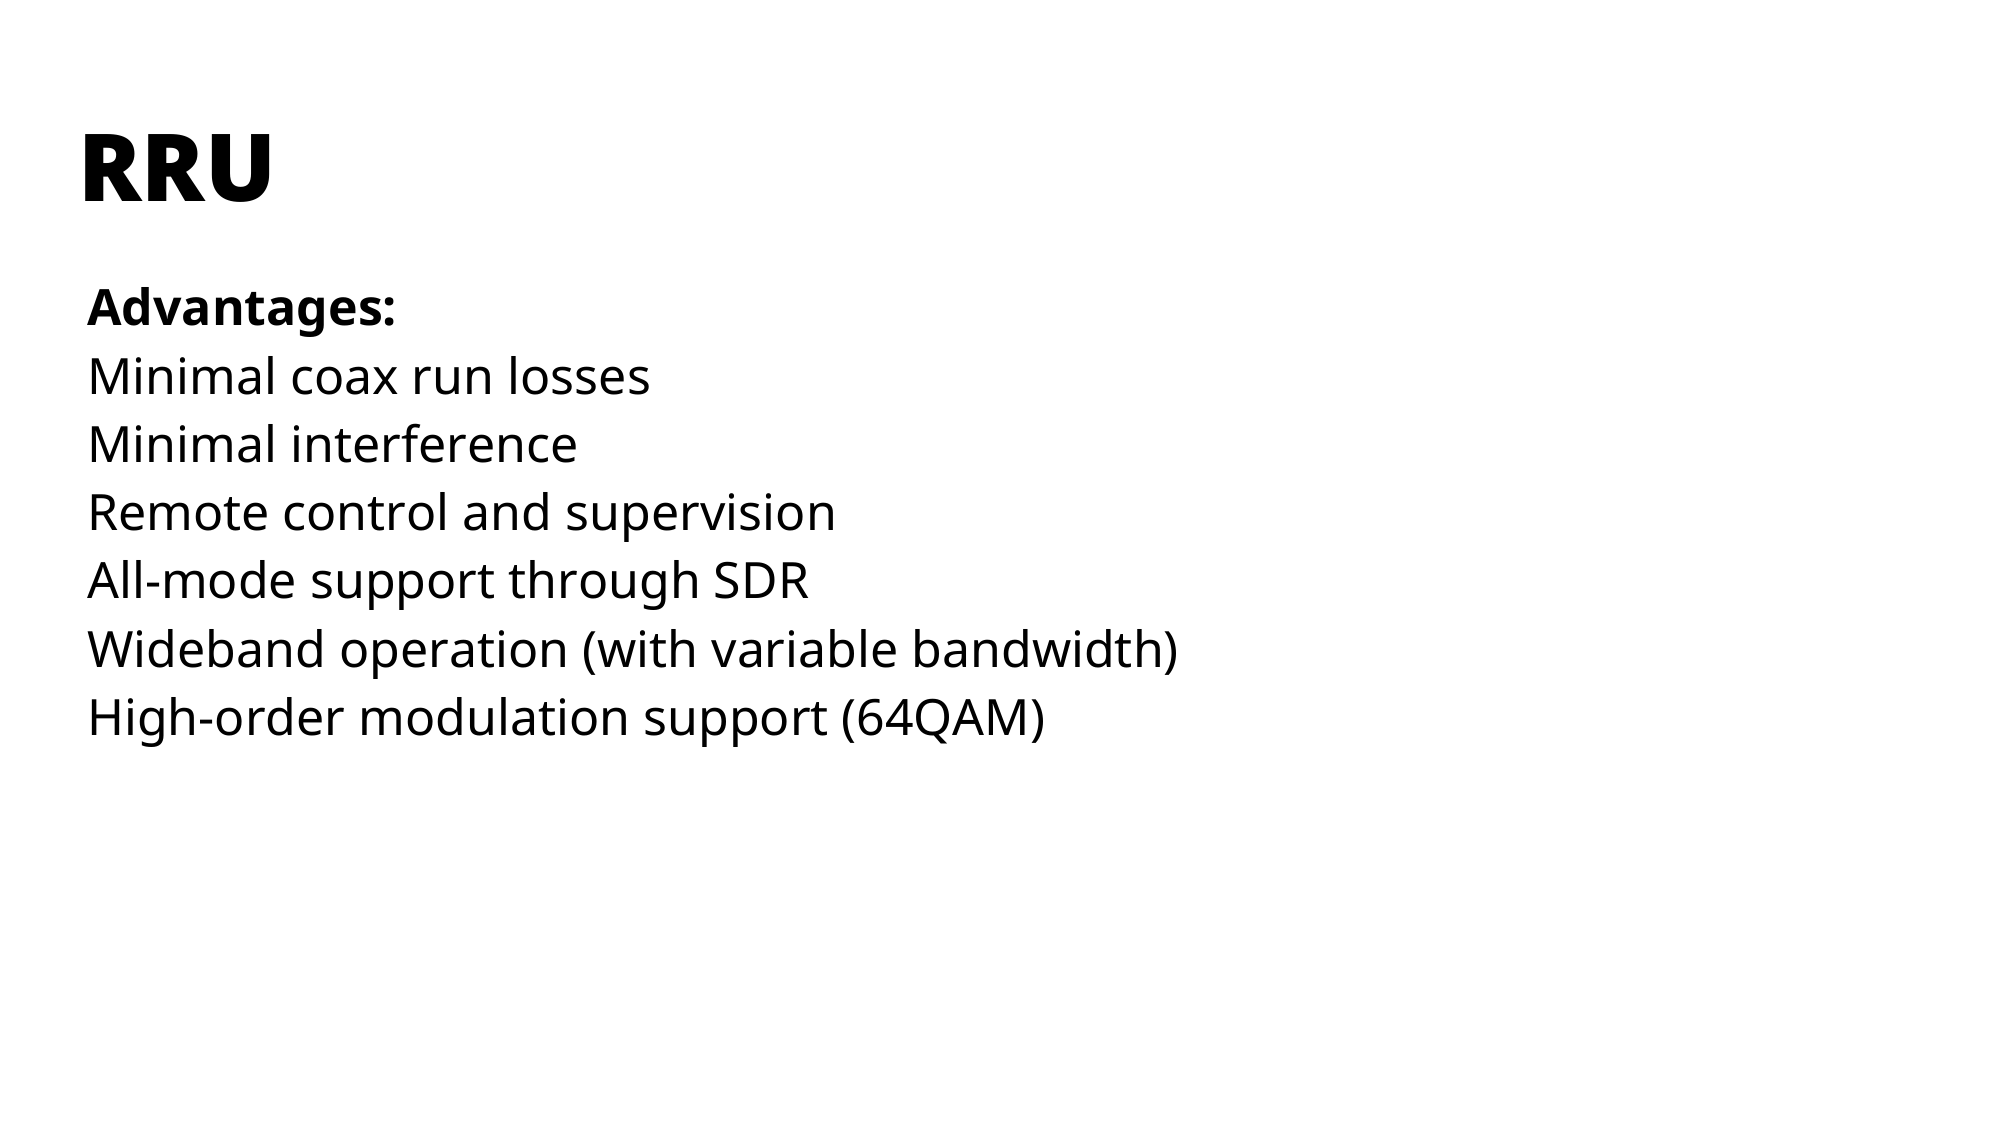

RRU
Advantages:
Minimal coax run losses
Minimal interference
Remote control and supervision
All-mode support through SDR
Wideband operation (with variable bandwidth)
High-order modulation support (64QAM)